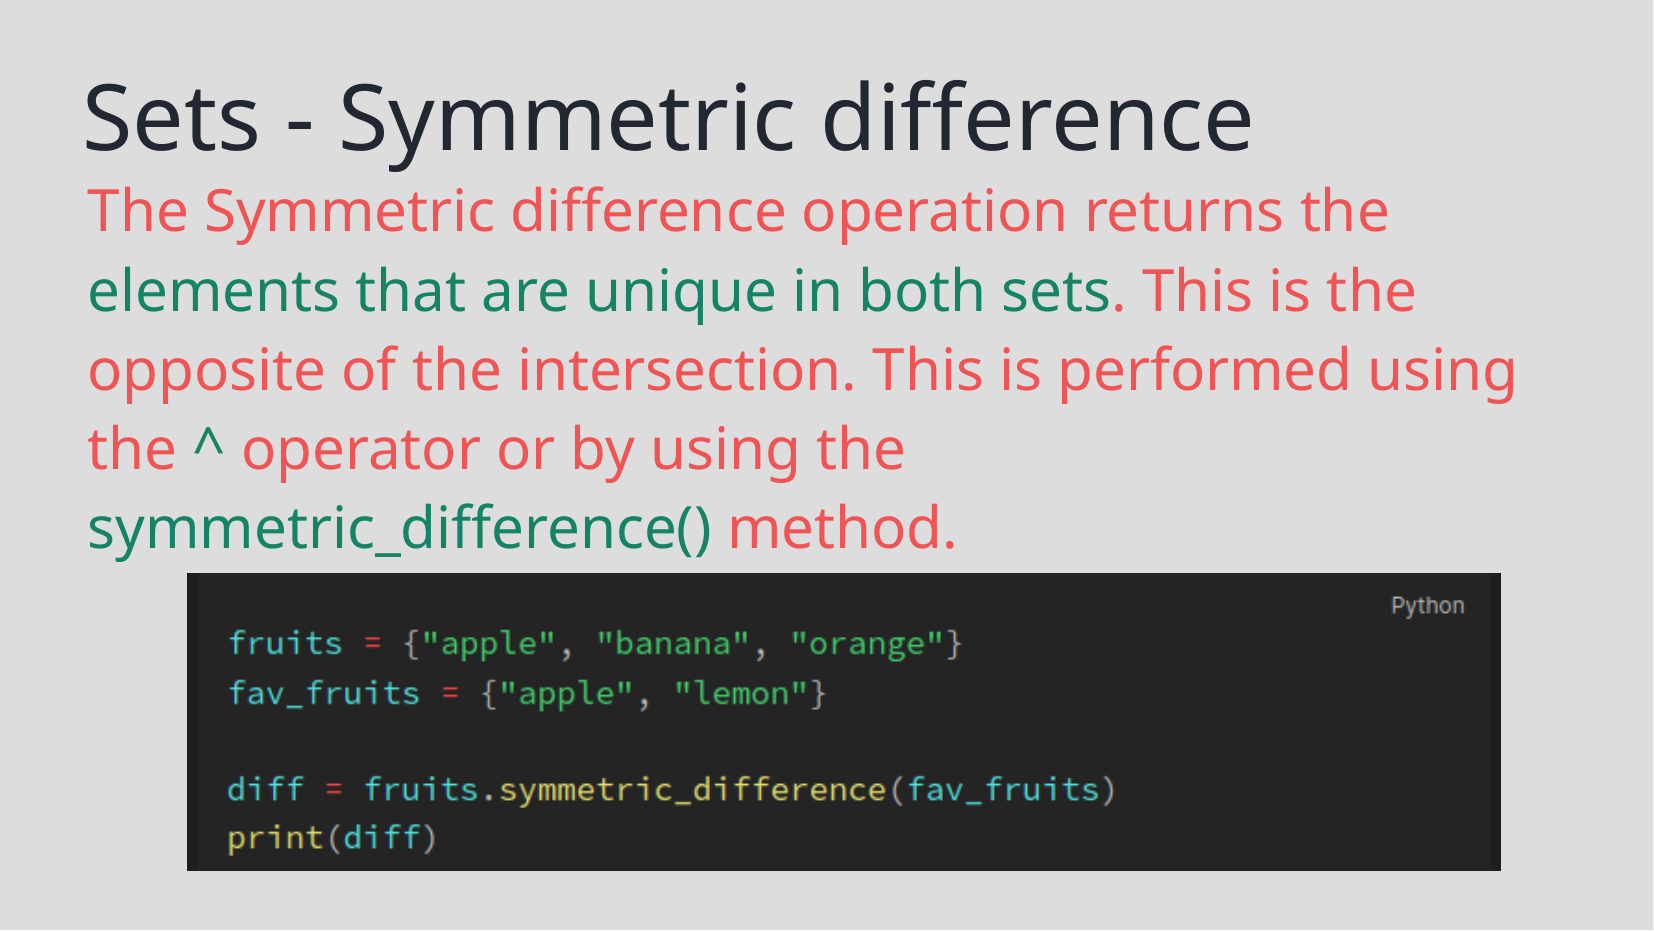

# Sets - Symmetric difference
The Symmetric difference operation returns the elements that are unique in both sets. This is the opposite of the intersection. This is performed using the ^ operator or by using the symmetric_difference() method.